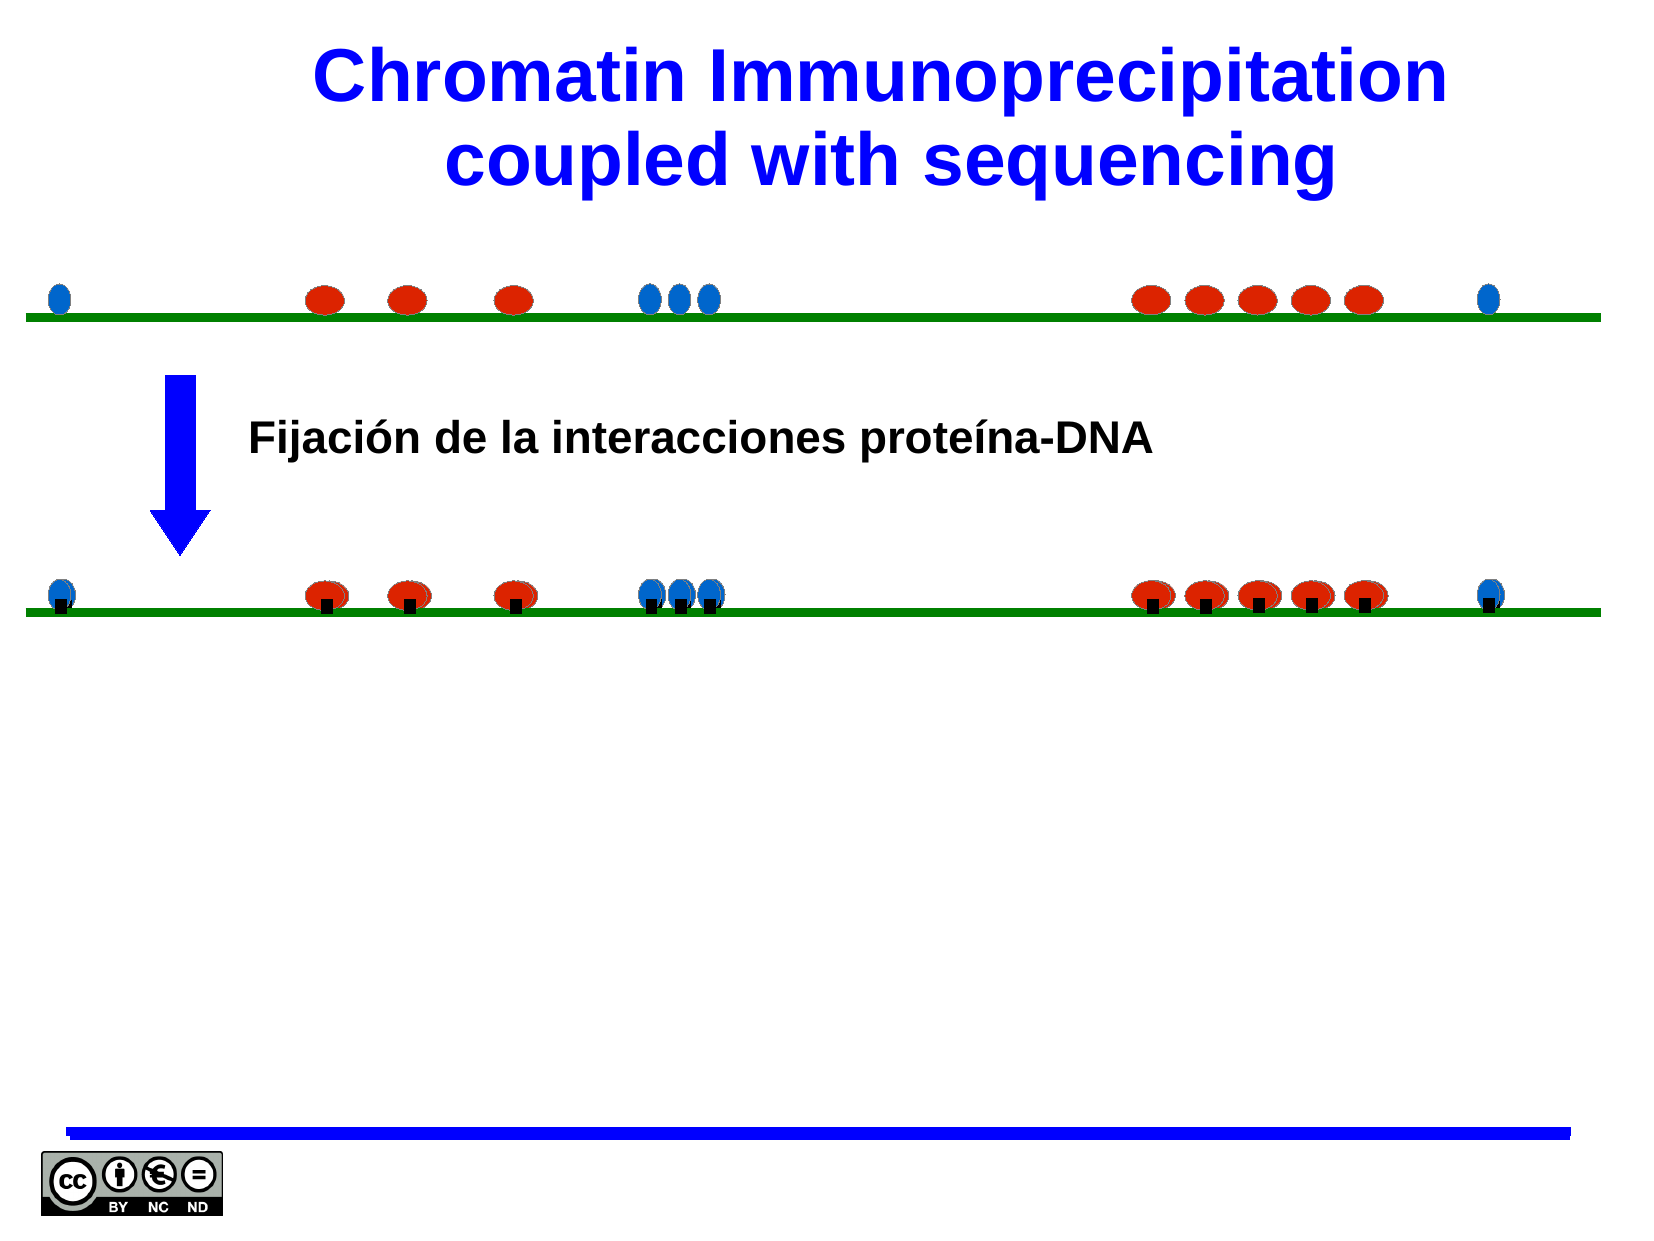

# Chromatin Immunoprecipitation coupled with sequencing
Fijación de la interacciones proteína-DNA